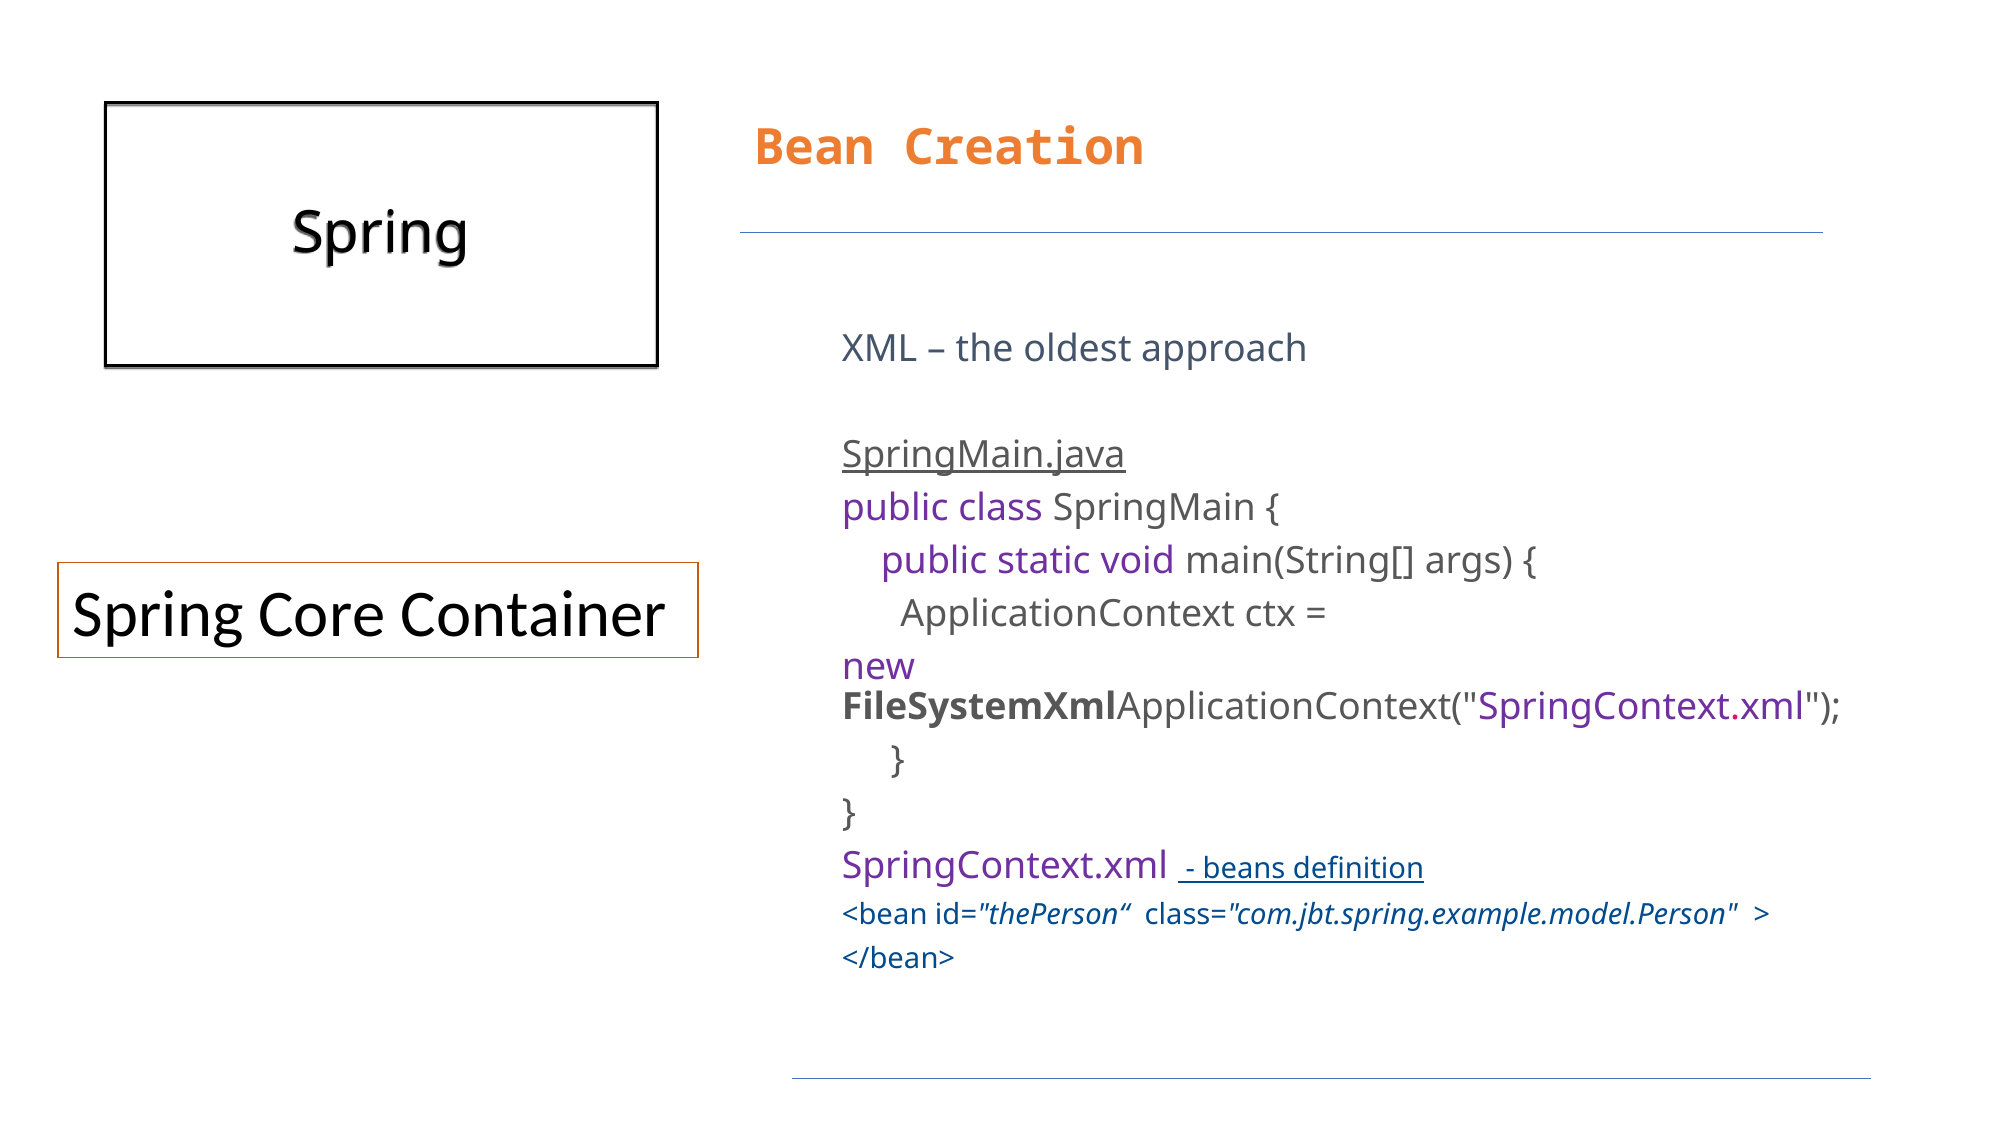

# Spring
Bean Creation
XML – the oldest approach
SpringMain.java
public class SpringMain {
 public static void main(String[] args) {
 ApplicationContext ctx =
new FileSystemXmlApplicationContext("SpringContext.xml");
 }
}
SpringContext.xml - beans definition
<bean id="thePerson“ class="com.jbt.spring.example.model.Person" >
</bean>
Spring Core Container